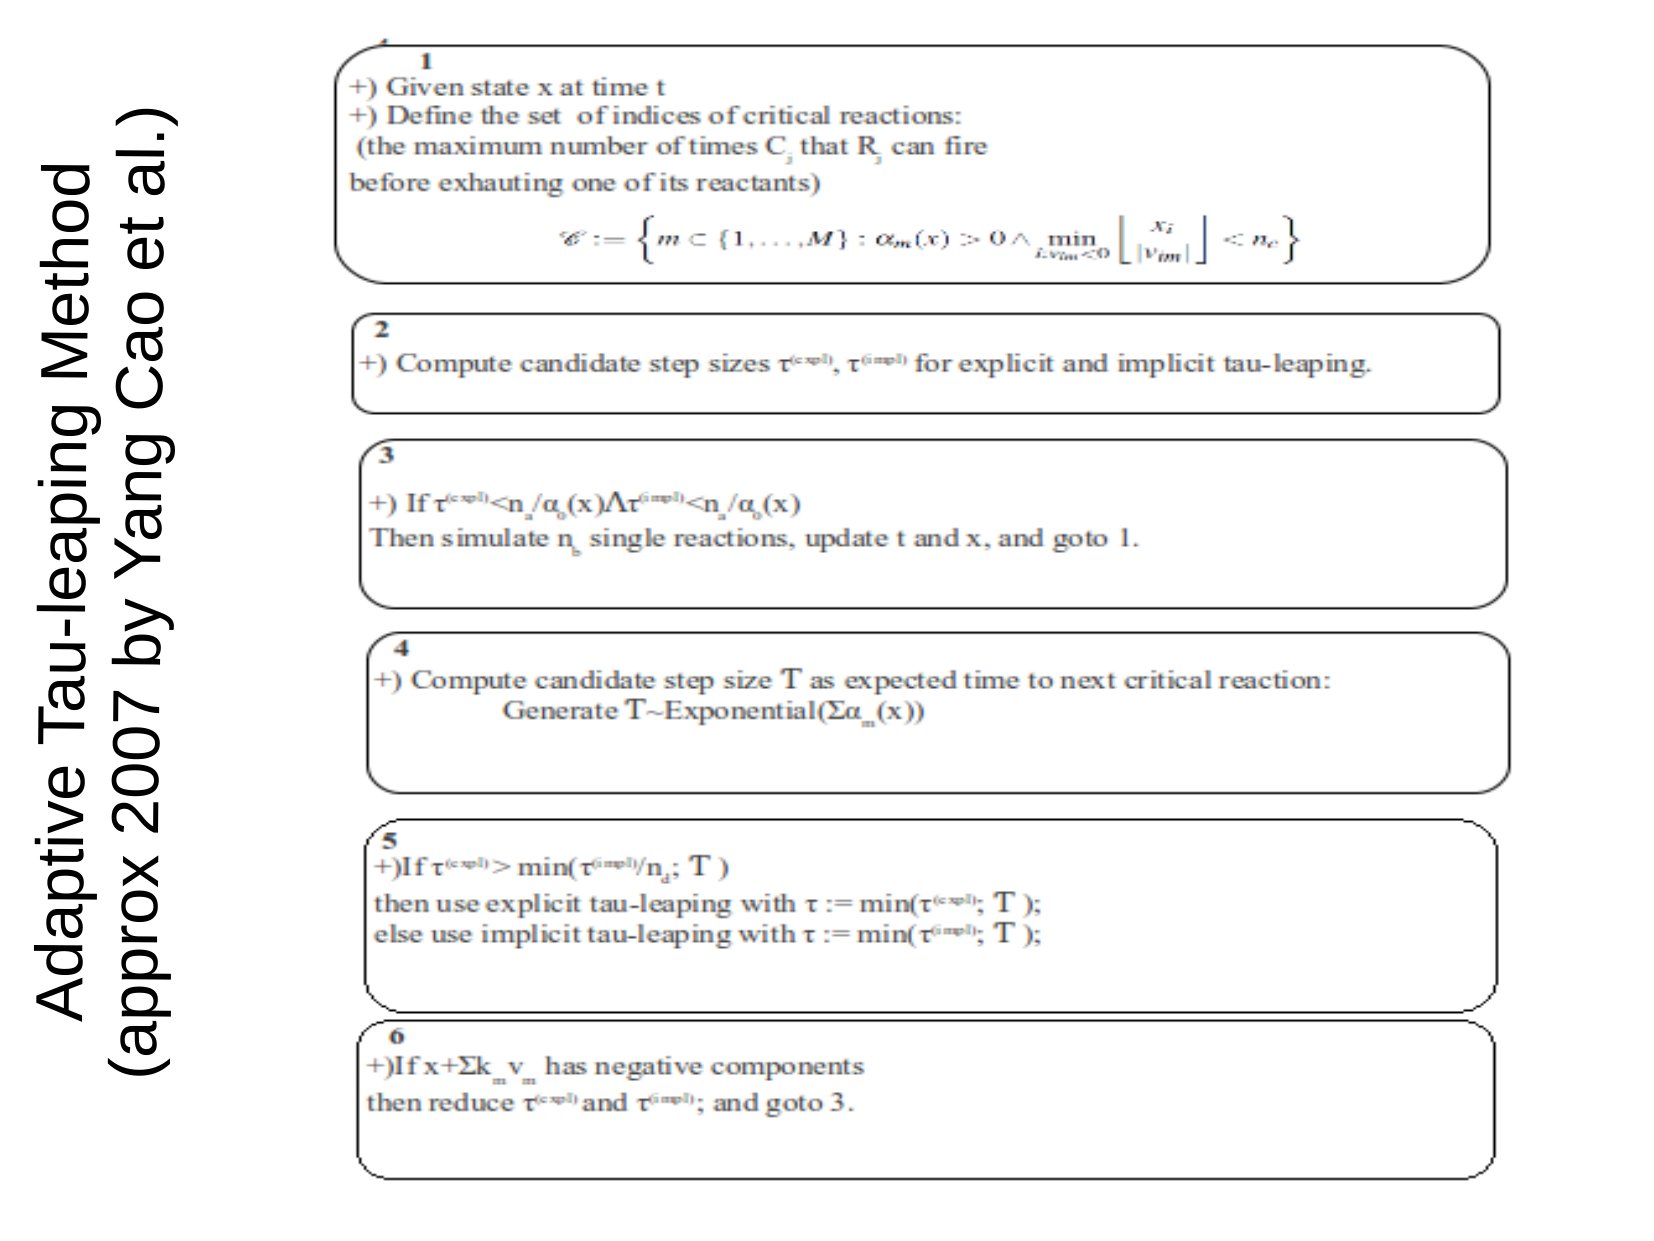

# Adaptive Tau-leaping Method (approx 2007 by Yang Cao et al.)